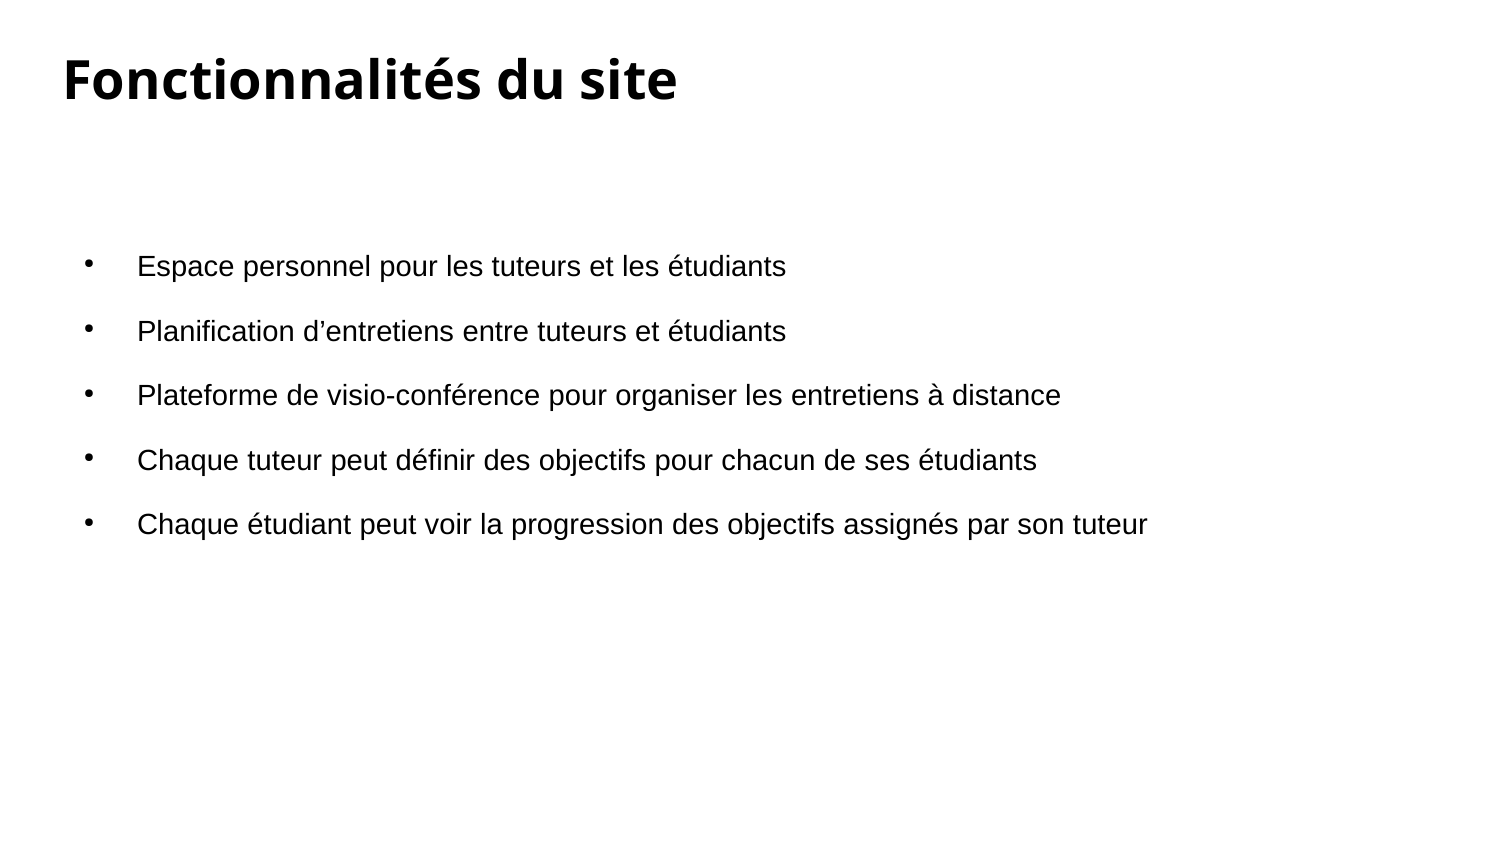

Fonctionnalités du site
# Espace personnel pour les tuteurs et les étudiants
Planification d’entretiens entre tuteurs et étudiants
Plateforme de visio-conférence pour organiser les entretiens à distance
Chaque tuteur peut définir des objectifs pour chacun de ses étudiants
Chaque étudiant peut voir la progression des objectifs assignés par son tuteur